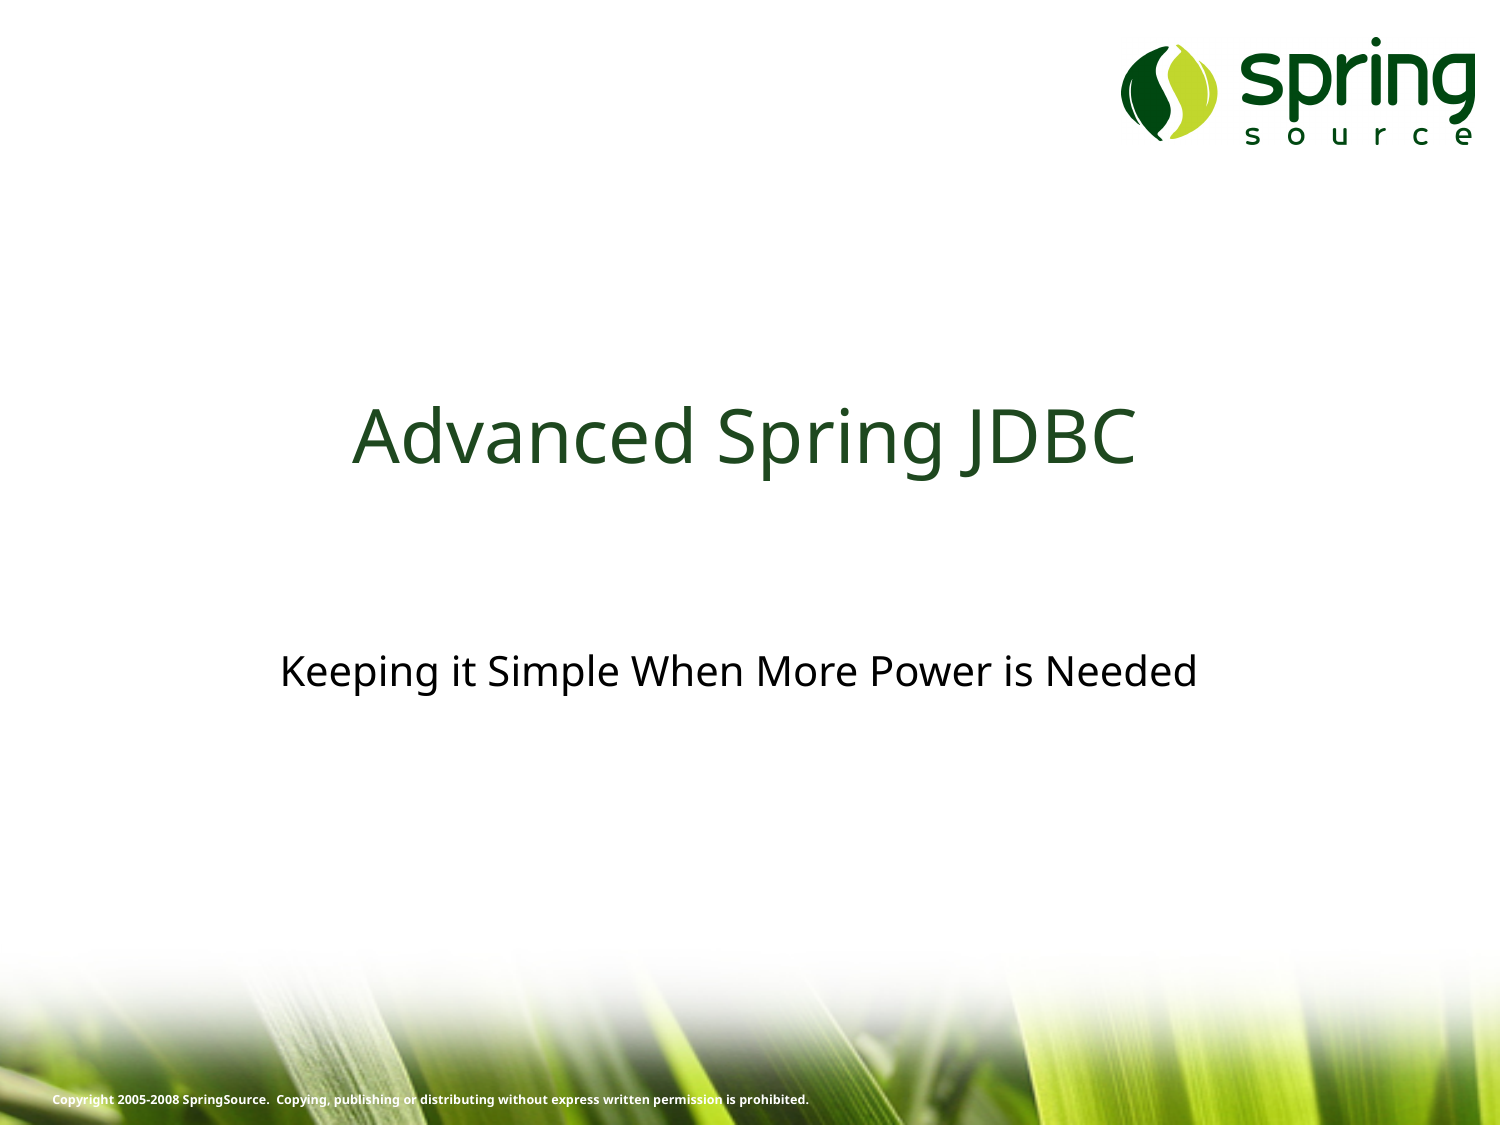

# Advanced Spring JDBC
Keeping it Simple When More Power is Needed